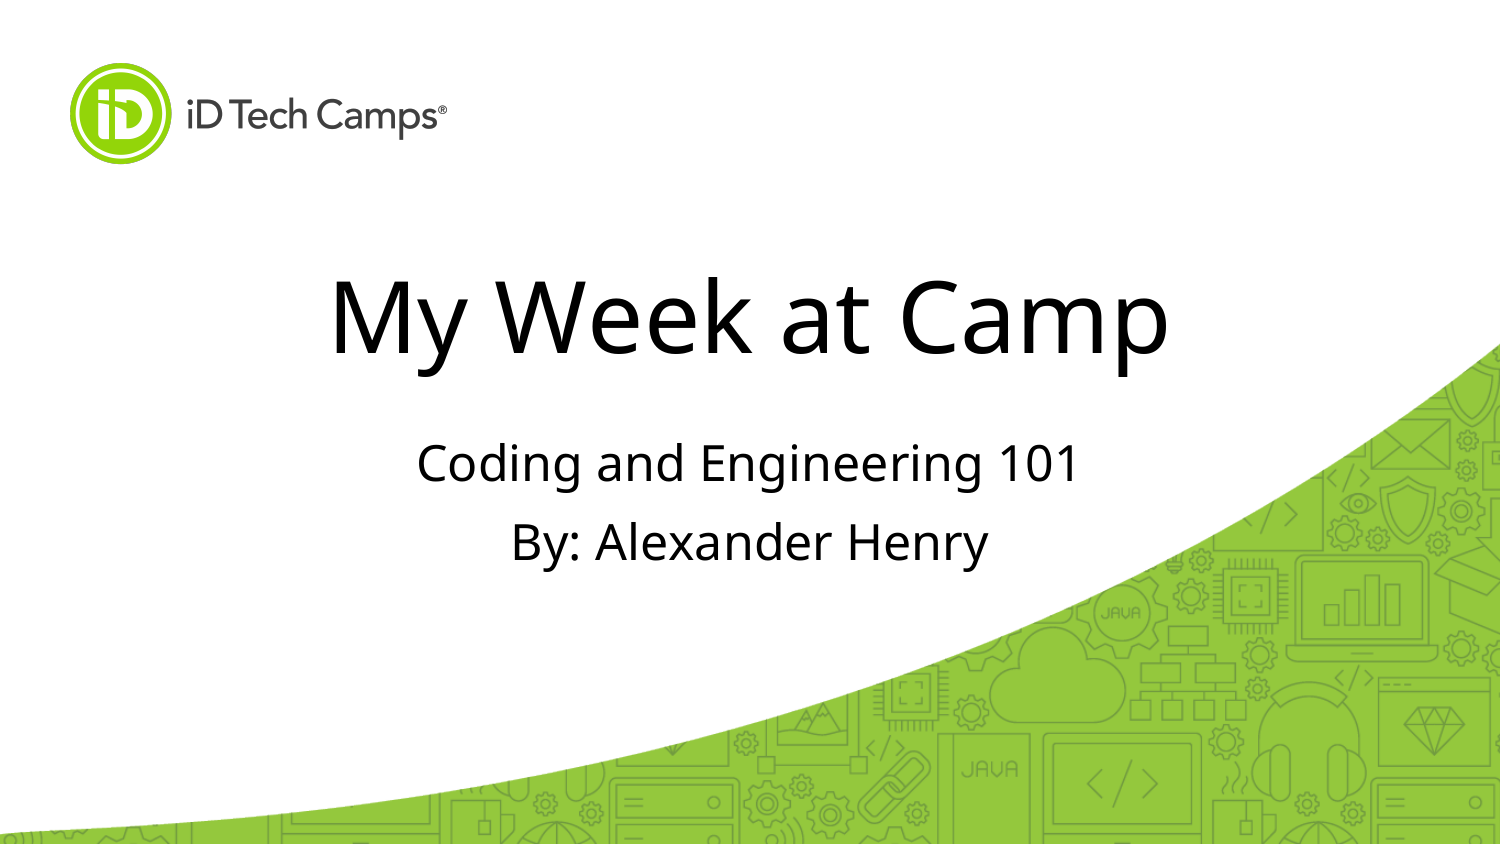

My Week at Camp
Coding and Engineering 101
By: Alexander Henry